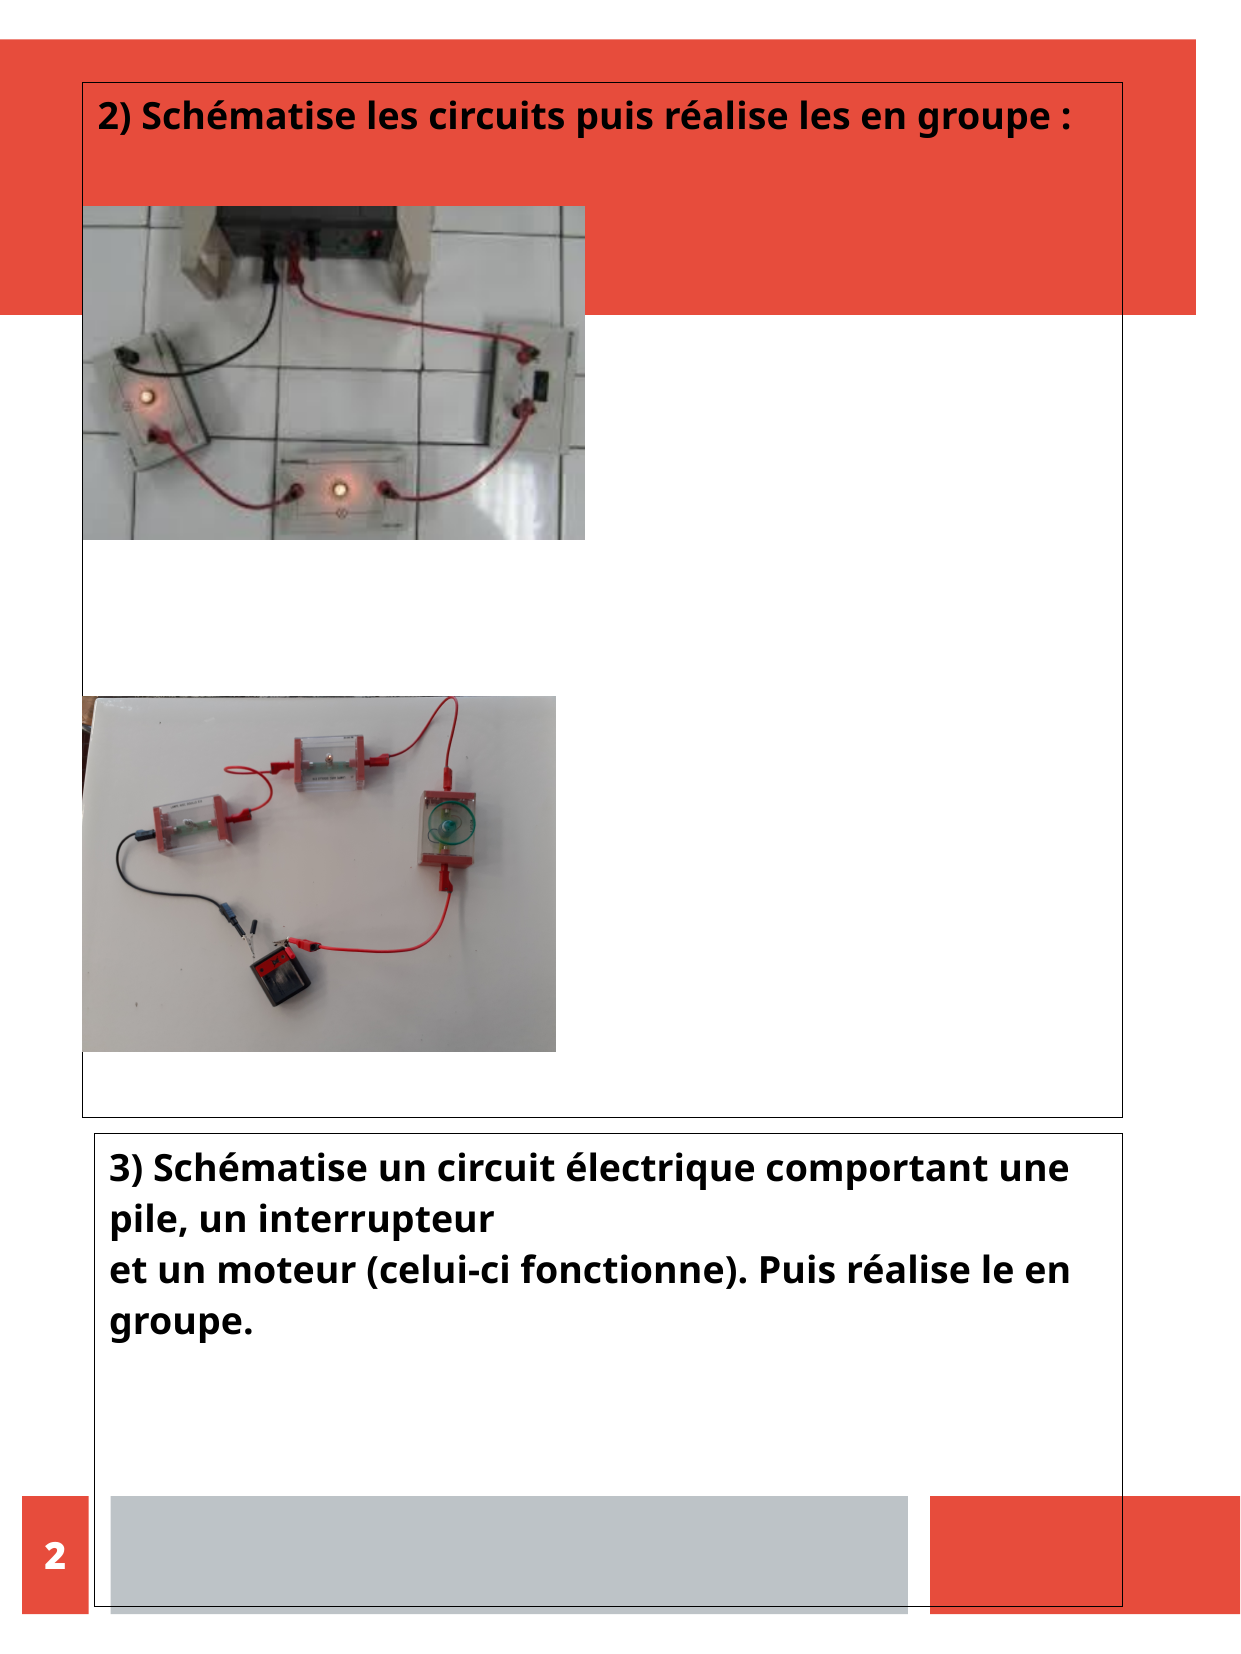

2) Schématise les circuits puis réalise les en groupe :
3) Schématise un circuit électrique comportant une pile, un interrupteur
et un moteur (celui-ci fonctionne). Puis réalise le en groupe.
2